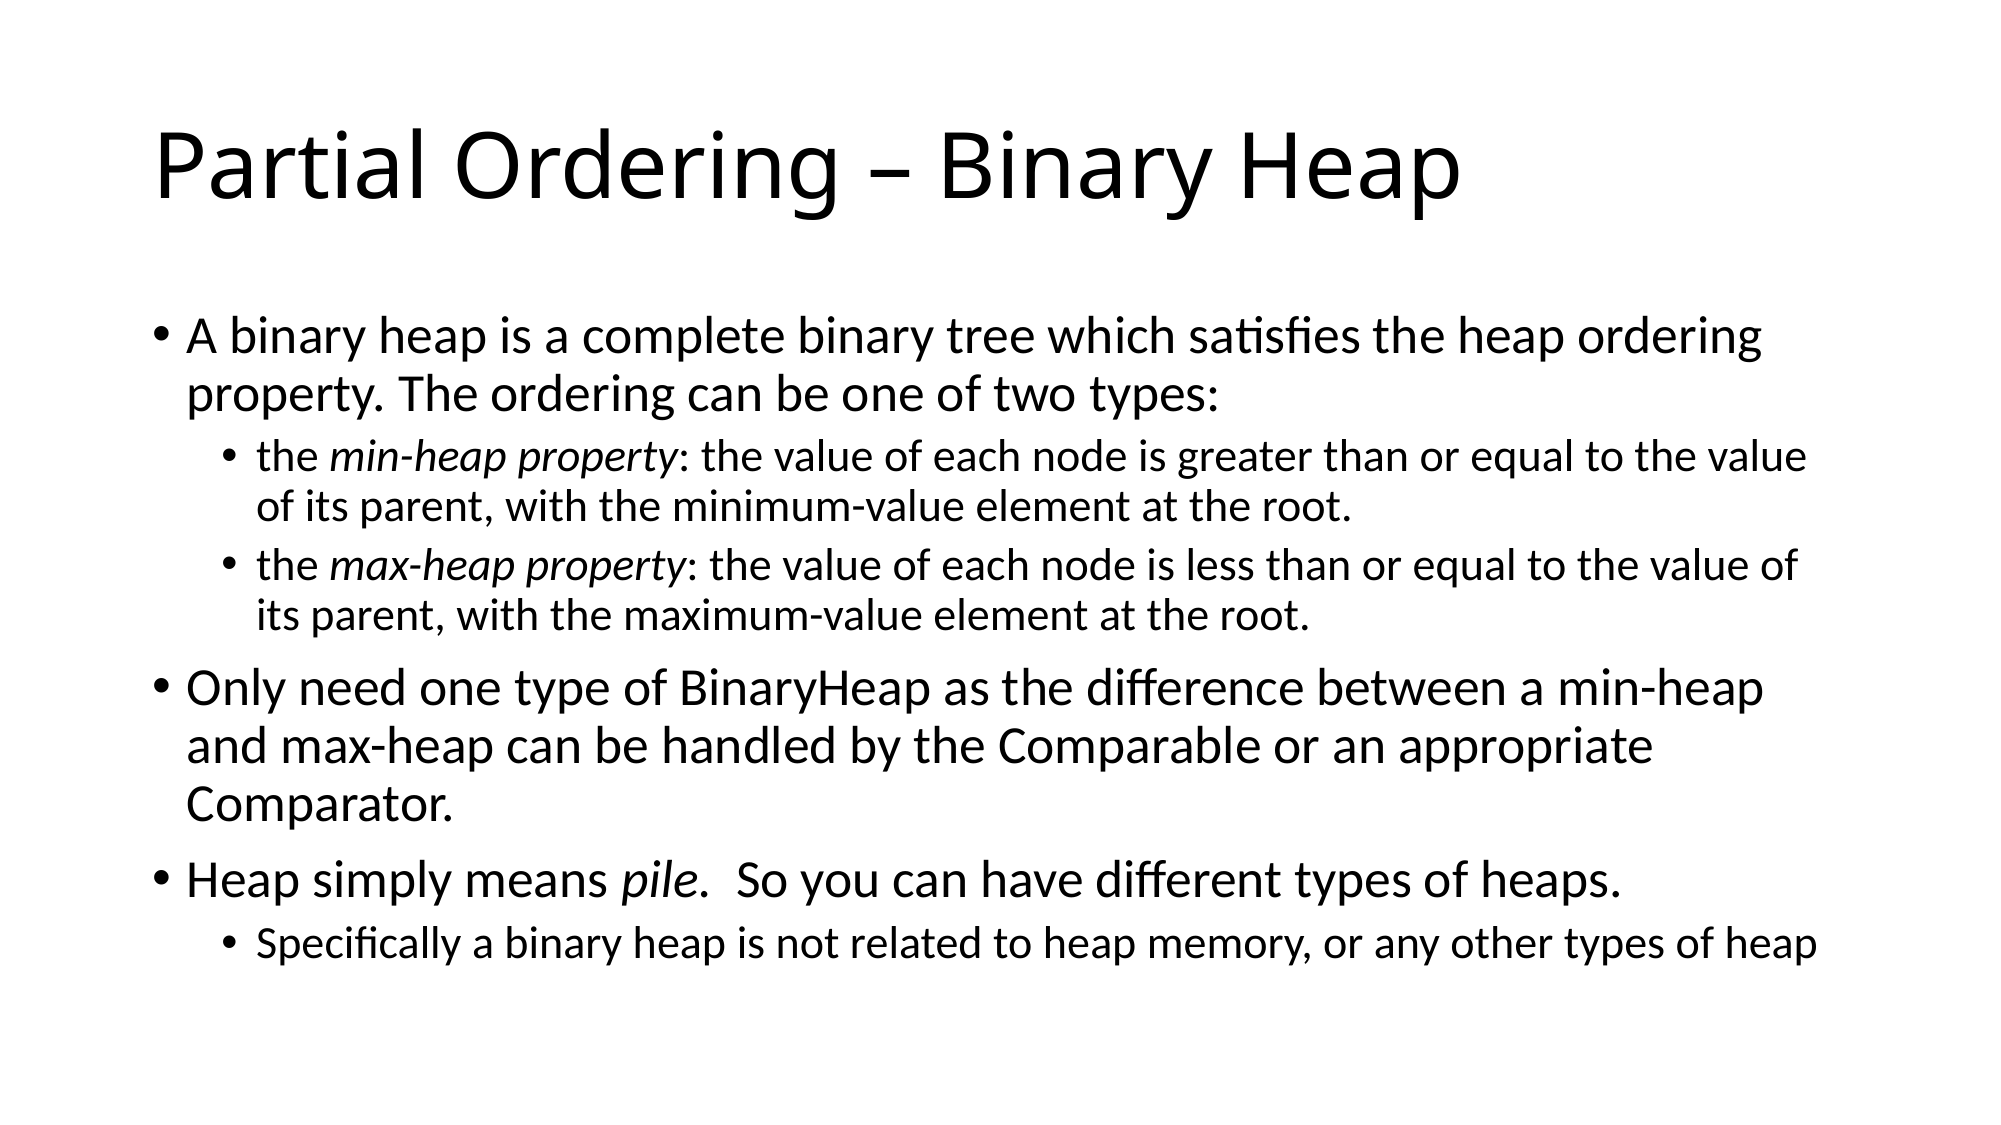

# Partial Ordering – Binary Heap
A binary heap is a complete binary tree which satisfies the heap ordering property. The ordering can be one of two types:
the min-heap property: the value of each node is greater than or equal to the value of its parent, with the minimum-value element at the root.
the max-heap property: the value of each node is less than or equal to the value of its parent, with the maximum-value element at the root.
Only need one type of BinaryHeap as the difference between a min-heap and max-heap can be handled by the Comparable or an appropriate Comparator.
Heap simply means pile. So you can have different types of heaps.
Specifically a binary heap is not related to heap memory, or any other types of heap